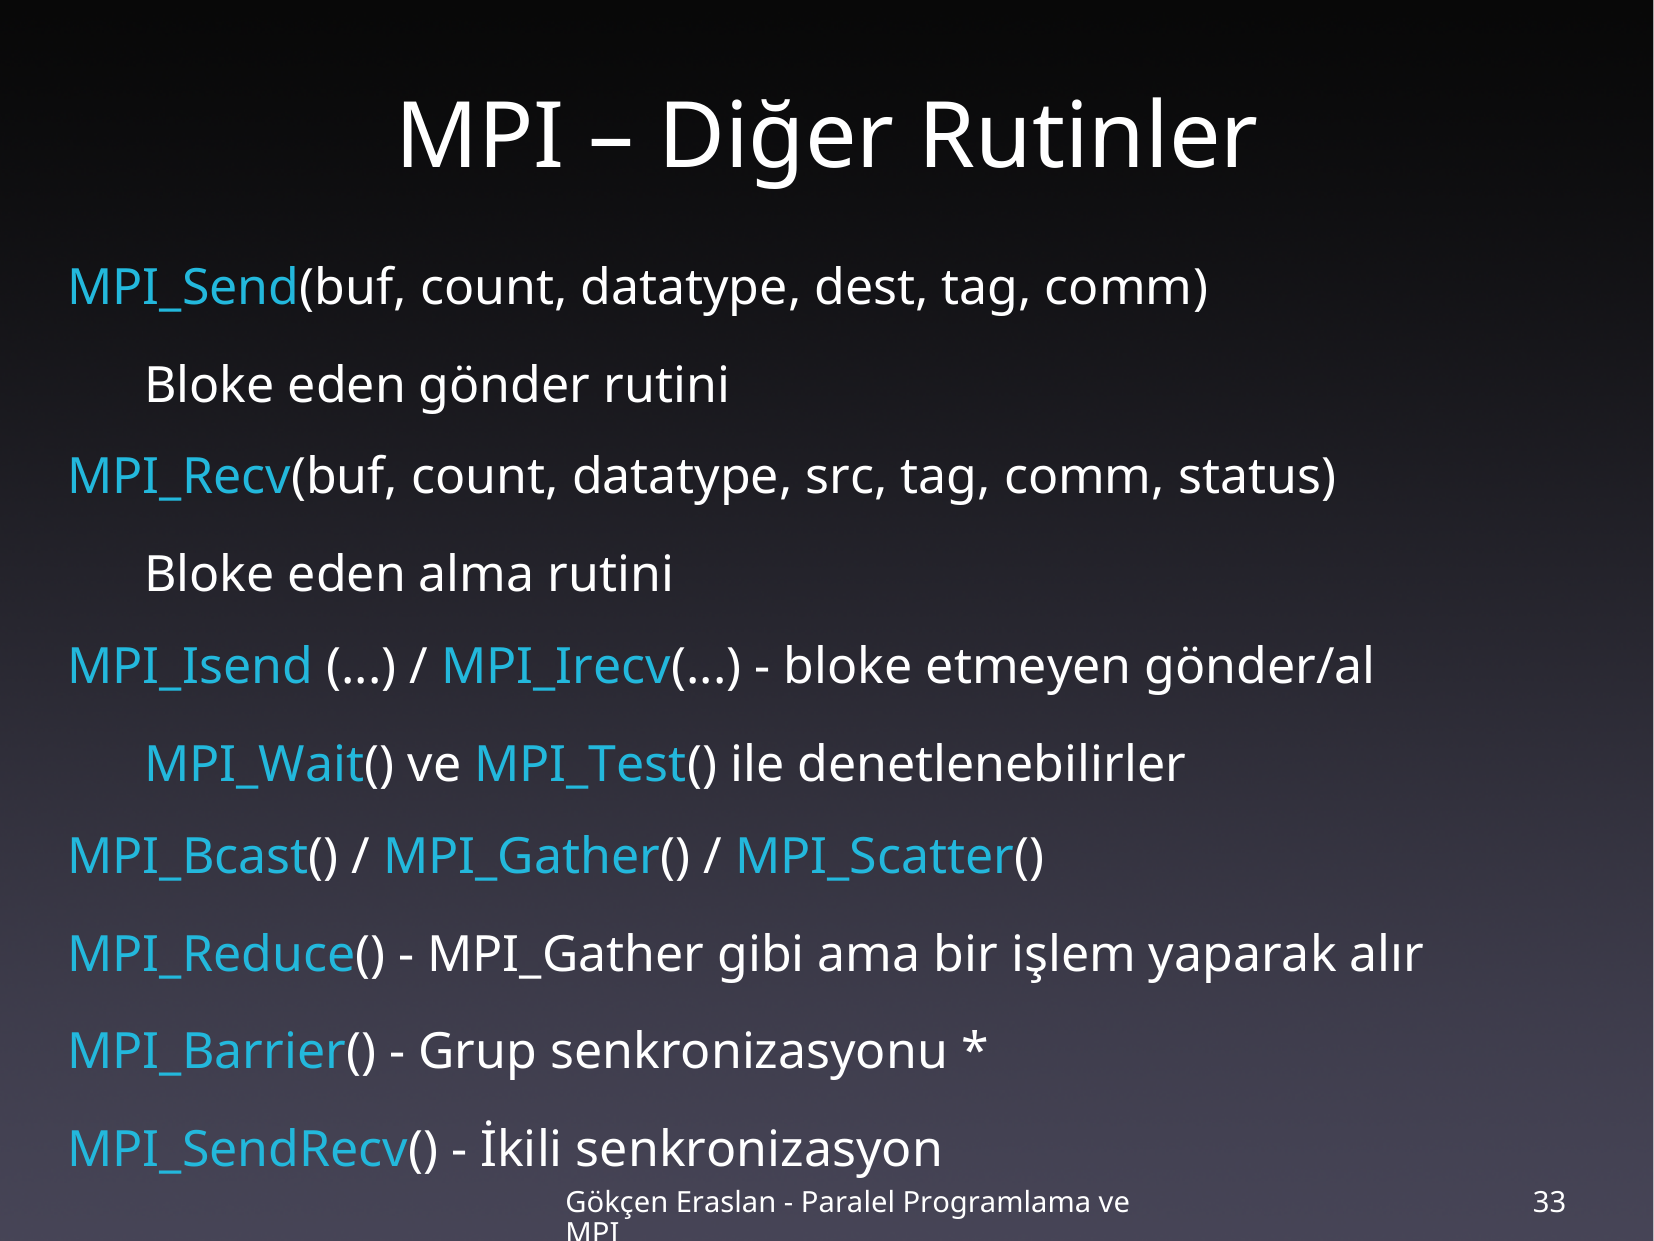

# MPI – Diğer Rutinler
MPI_Send(buf, count, datatype, dest, tag, comm)
Bloke eden gönder rutini
MPI_Recv(buf, count, datatype, src, tag, comm, status)
Bloke eden alma rutini
MPI_Isend (...) / MPI_Irecv(...) - bloke etmeyen gönder/al
MPI_Wait() ve MPI_Test() ile denetlenebilirler
MPI_Bcast() / MPI_Gather() / MPI_Scatter()
MPI_Reduce() - MPI_Gather gibi ama bir işlem yaparak alır
MPI_Barrier() - Grup senkronizasyonu *
MPI_SendRecv() - İkili senkronizasyon
Gökçen Eraslan - Paralel Programlama ve MPI
33